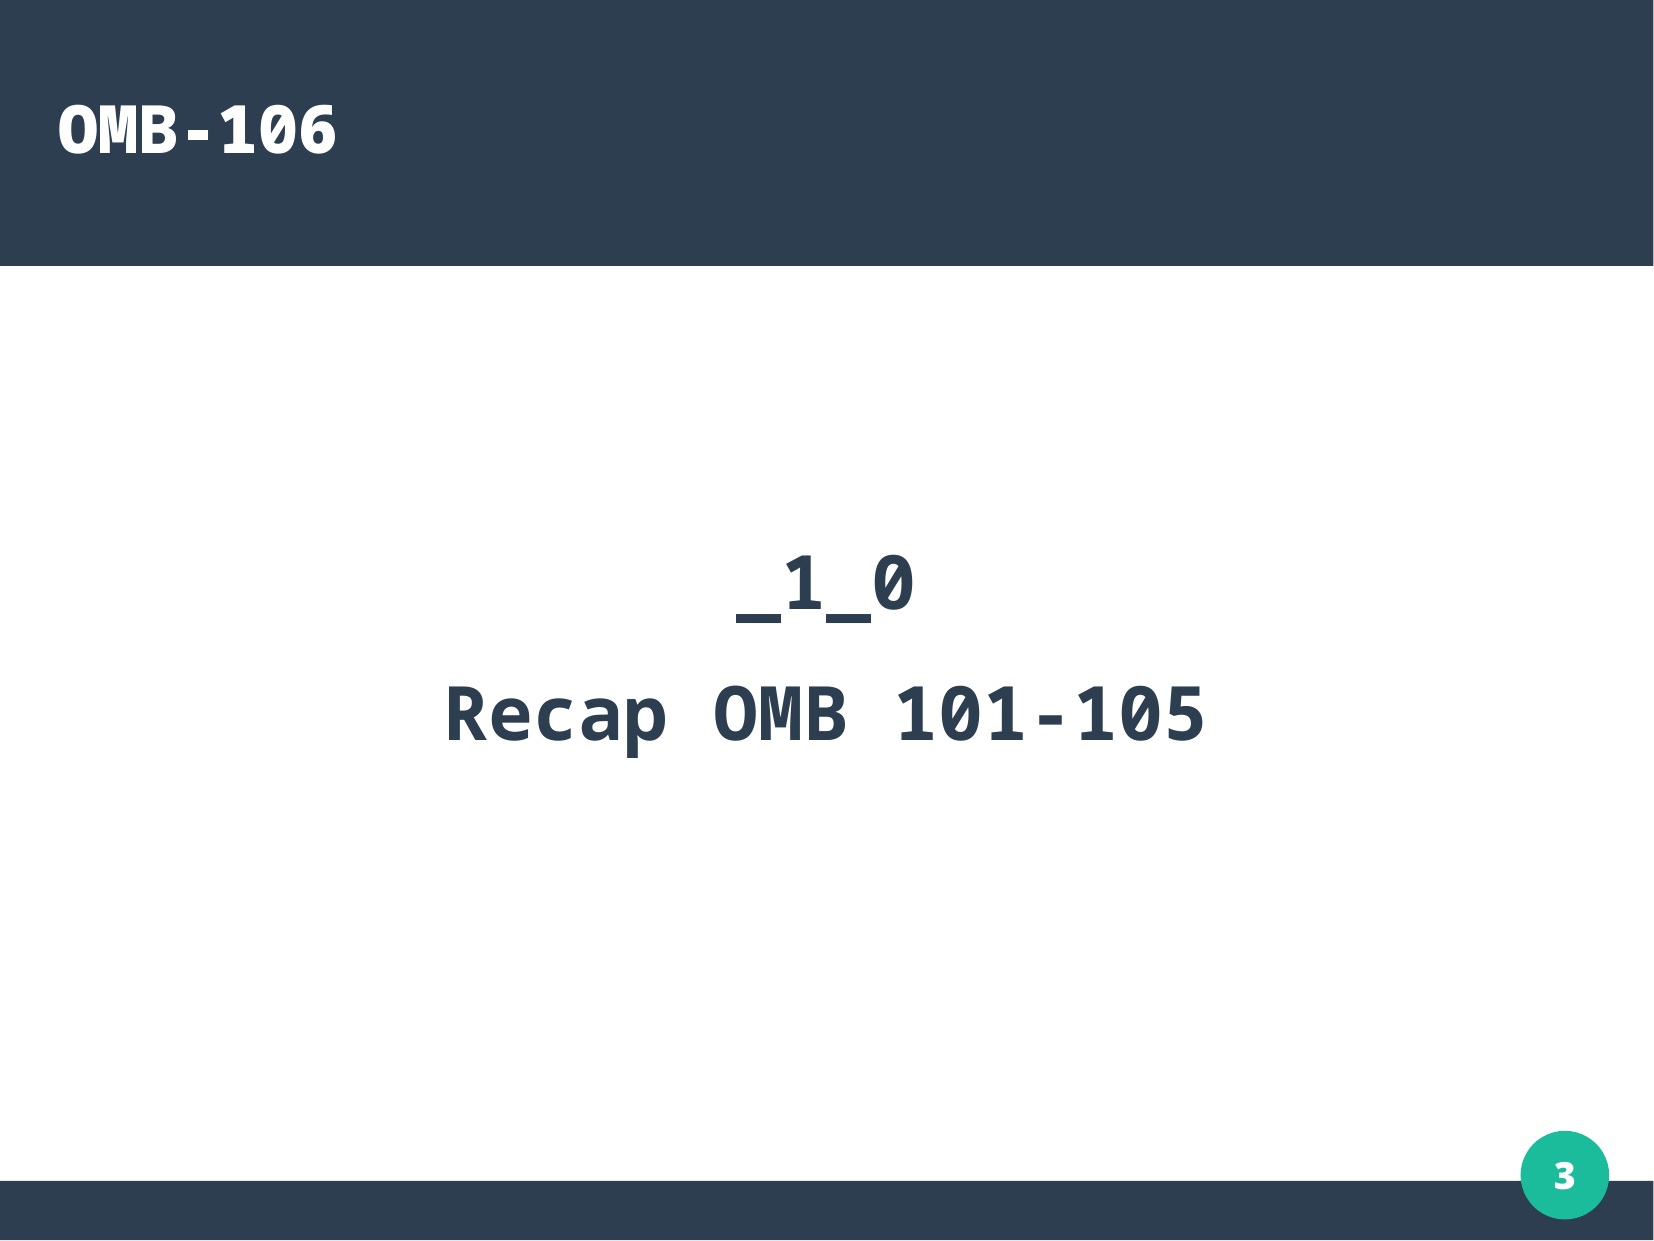

OMB-106
# _1_0
Recap OMB 101-105
3